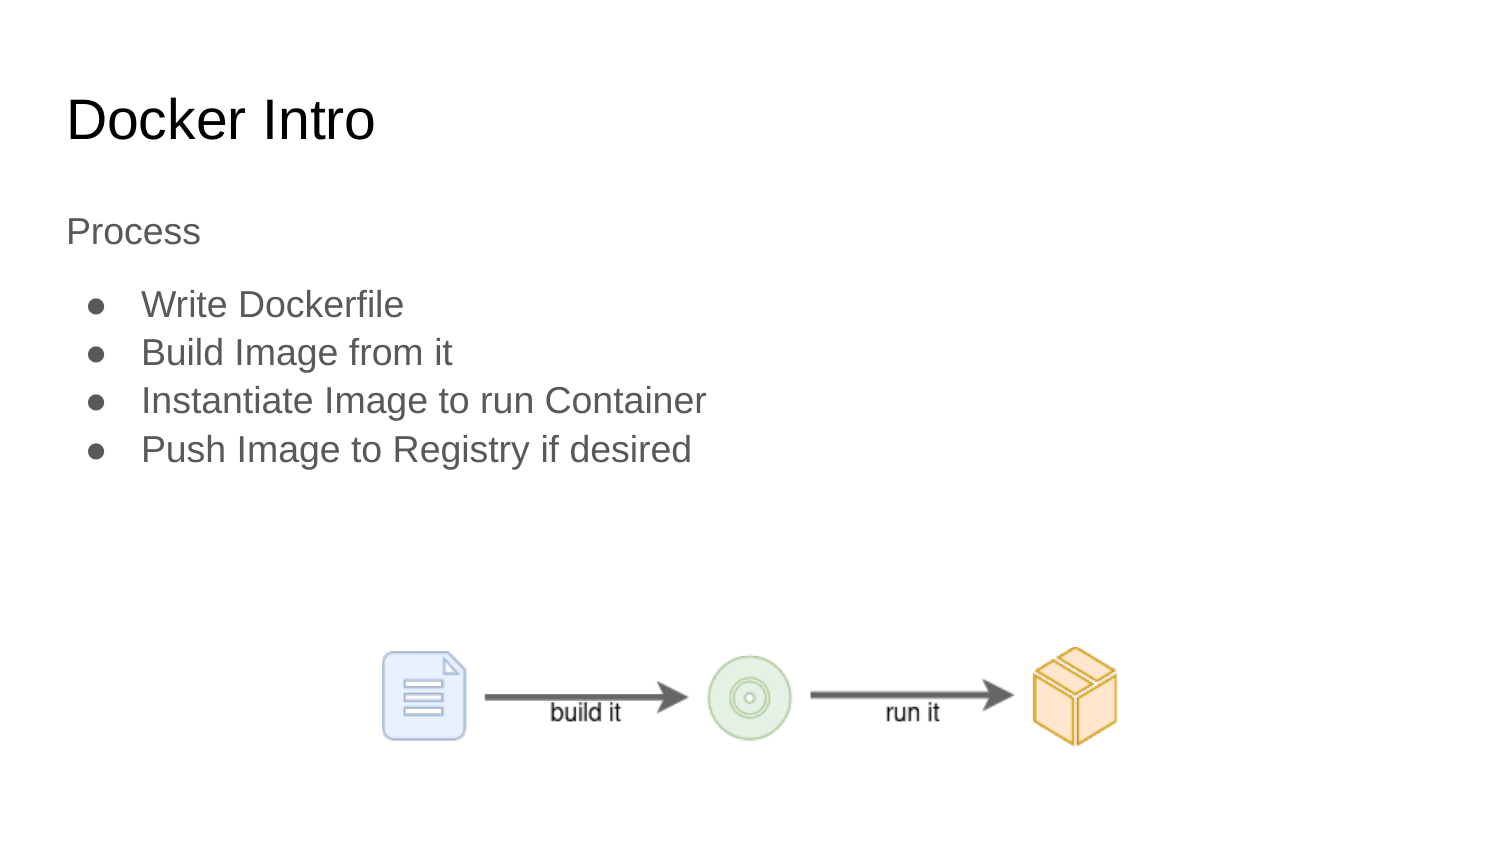

# Docker Intro
Process
Write Dockerfile
Build Image from it
Instantiate Image to run Container
Push Image to Registry if desired